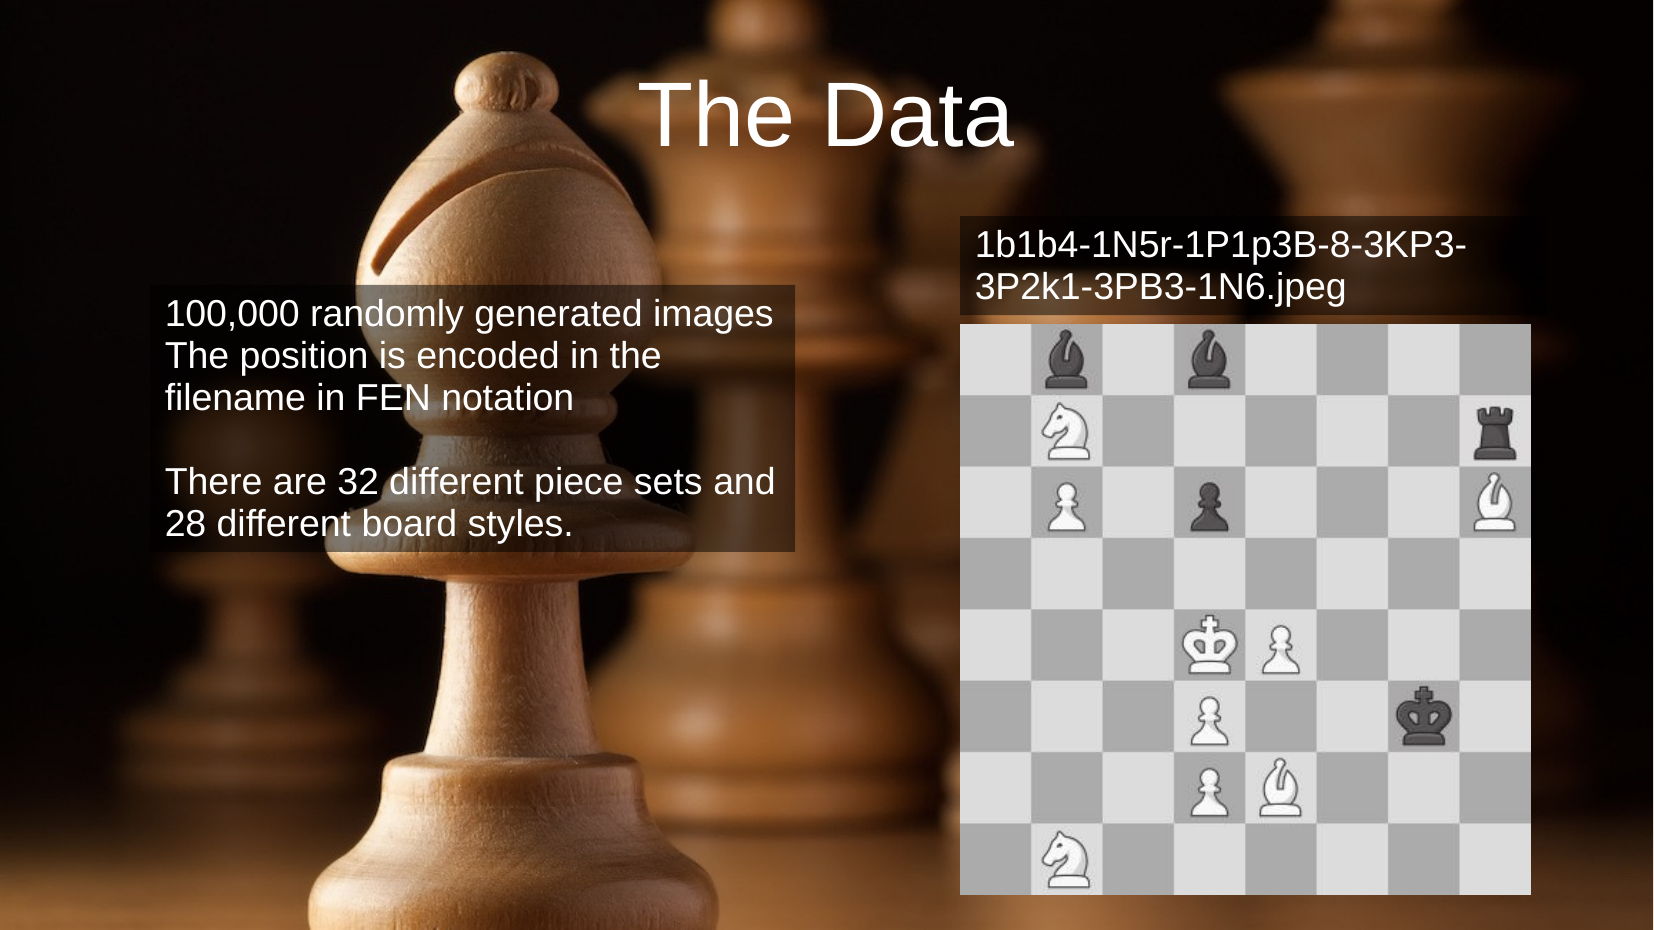

# The Data
1b1b4-1N5r-1P1p3B-8-3KP3-3P2k1-3PB3-1N6.jpeg
100,000 randomly generated images
The position is encoded in the filename in FEN notation
There are 32 different piece sets and 28 different board styles.